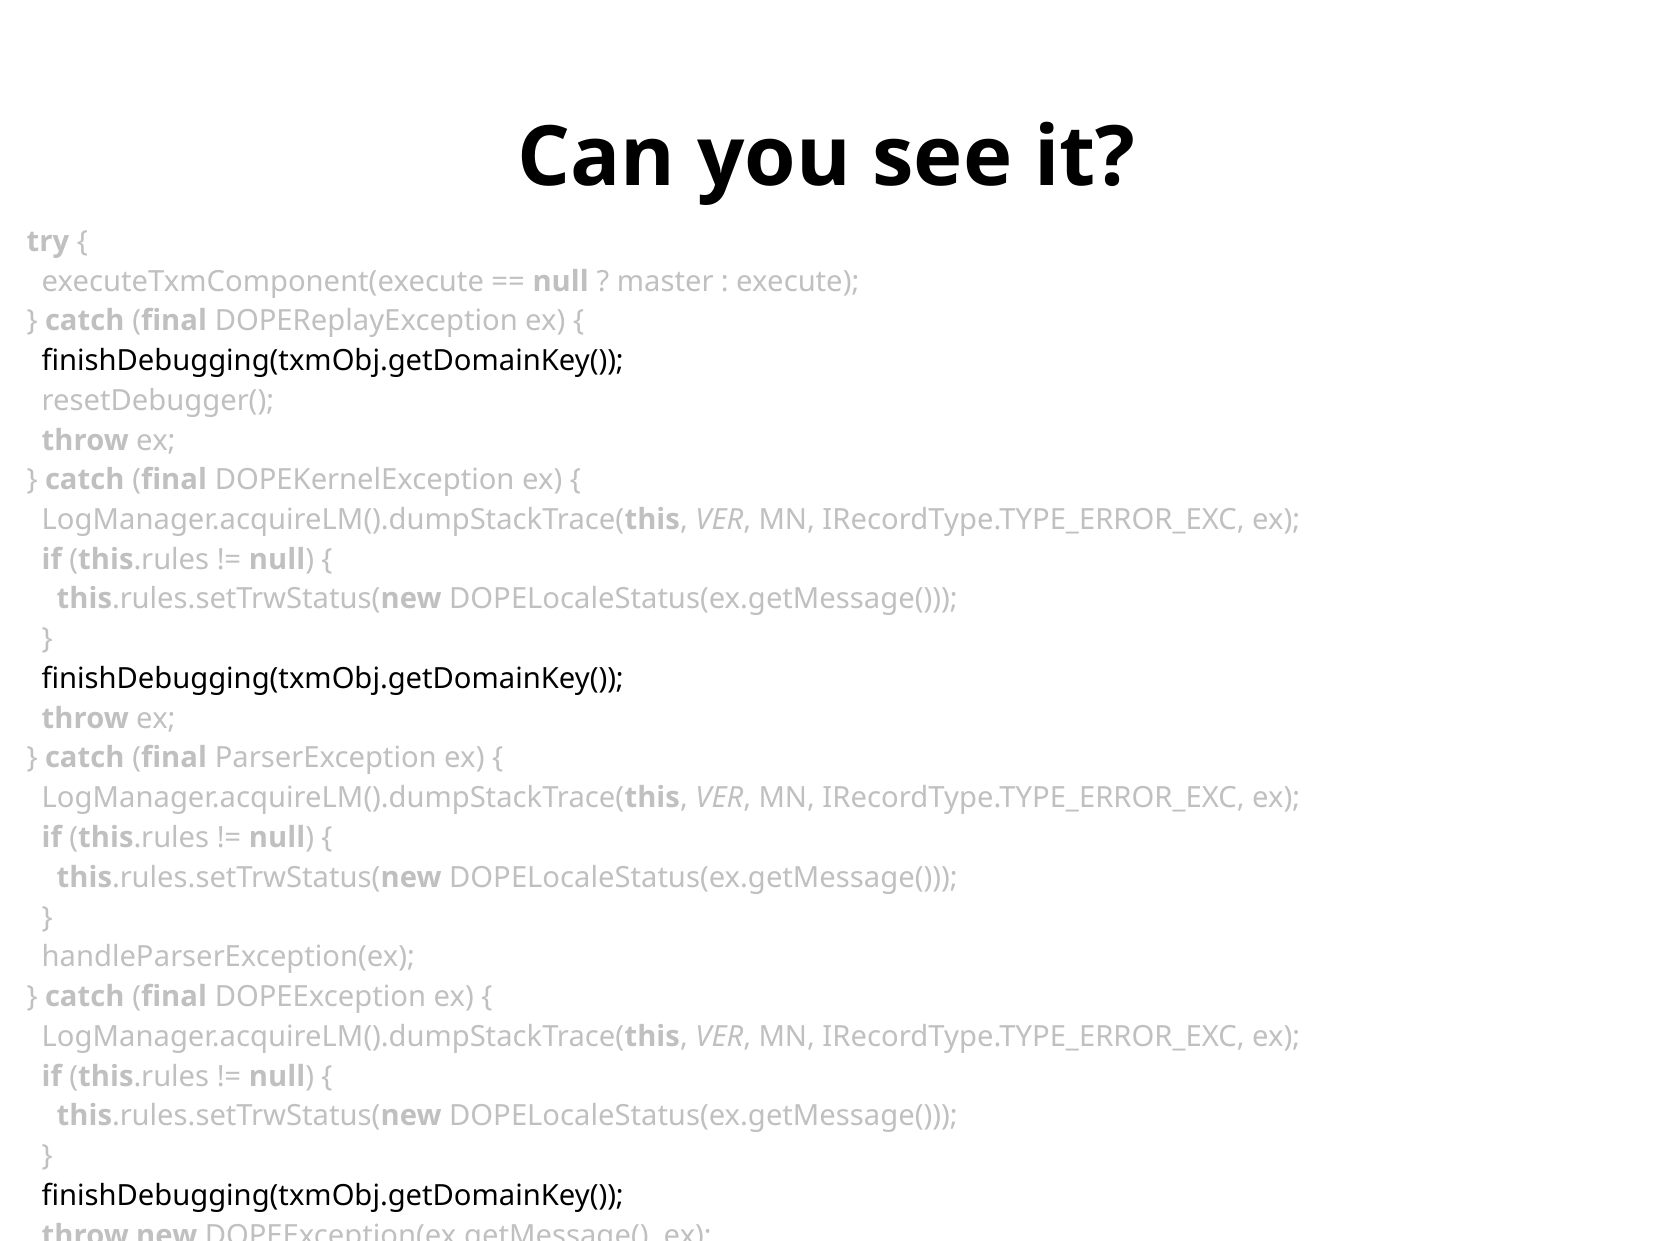

# Can you see it?
try {
 executeTxmComponent(execute == null ? master : execute);
} catch (final DOPEReplayException ex) {
 finishDebugging(txmObj.getDomainKey());
 resetDebugger();
 throw ex;
} catch (final DOPEKernelException ex) {
 LogManager.acquireLM().dumpStackTrace(this, VER, MN, IRecordType.TYPE_ERROR_EXC, ex);
 if (this.rules != null) {
 this.rules.setTrwStatus(new DOPELocaleStatus(ex.getMessage()));
 }
 finishDebugging(txmObj.getDomainKey());
 throw ex;
} catch (final ParserException ex) {
 LogManager.acquireLM().dumpStackTrace(this, VER, MN, IRecordType.TYPE_ERROR_EXC, ex);
 if (this.rules != null) {
 this.rules.setTrwStatus(new DOPELocaleStatus(ex.getMessage()));
 }
 handleParserException(ex);
} catch (final DOPEException ex) {
 LogManager.acquireLM().dumpStackTrace(this, VER, MN, IRecordType.TYPE_ERROR_EXC, ex);
 if (this.rules != null) {
 this.rules.setTrwStatus(new DOPELocaleStatus(ex.getMessage()));
 }
 finishDebugging(txmObj.getDomainKey());
 throw new DOPEException(ex.getMessage(), ex);
}